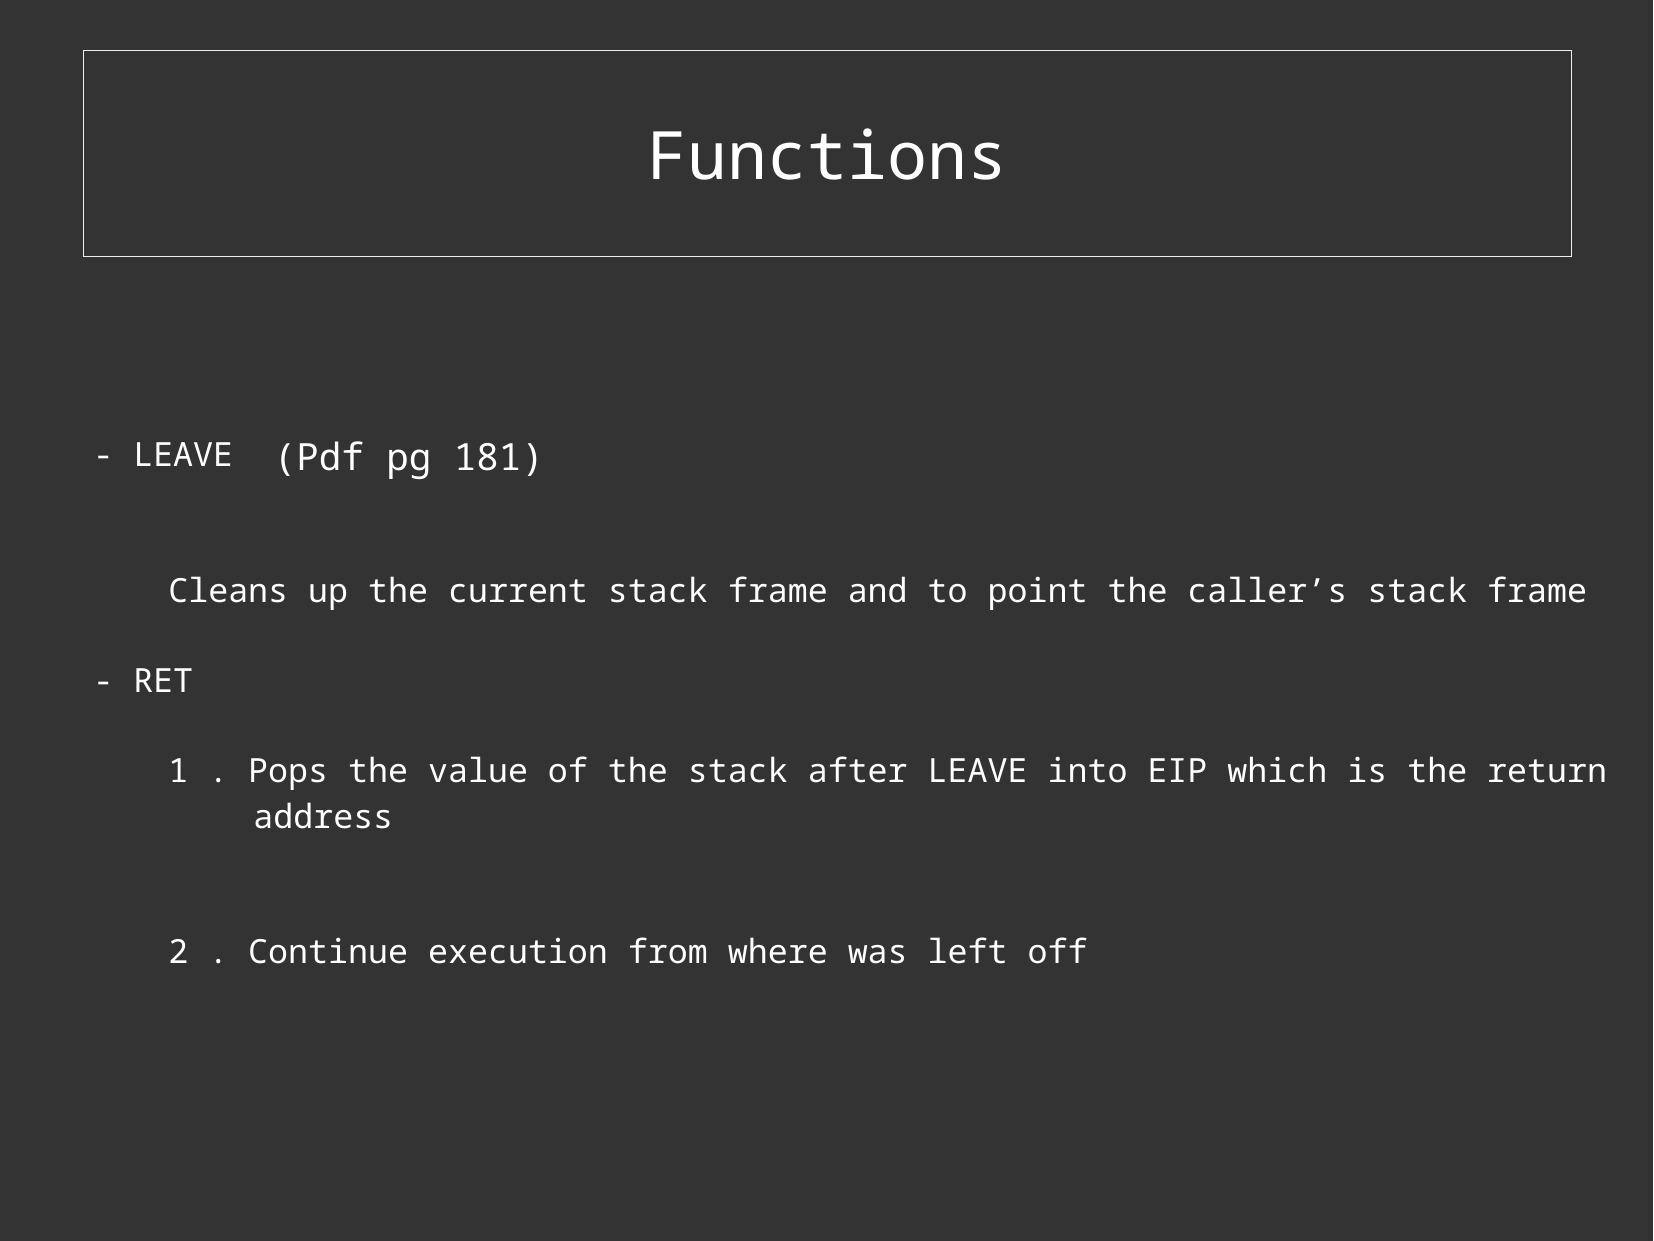

Functions
- LEAVE
	Cleans up the current stack frame and to point the caller’s stack frame
- RET
	1 . Pops the value of the stack after LEAVE into EIP which is the return
 address
	2 . Continue execution from where was left off
(Pdf pg 181)